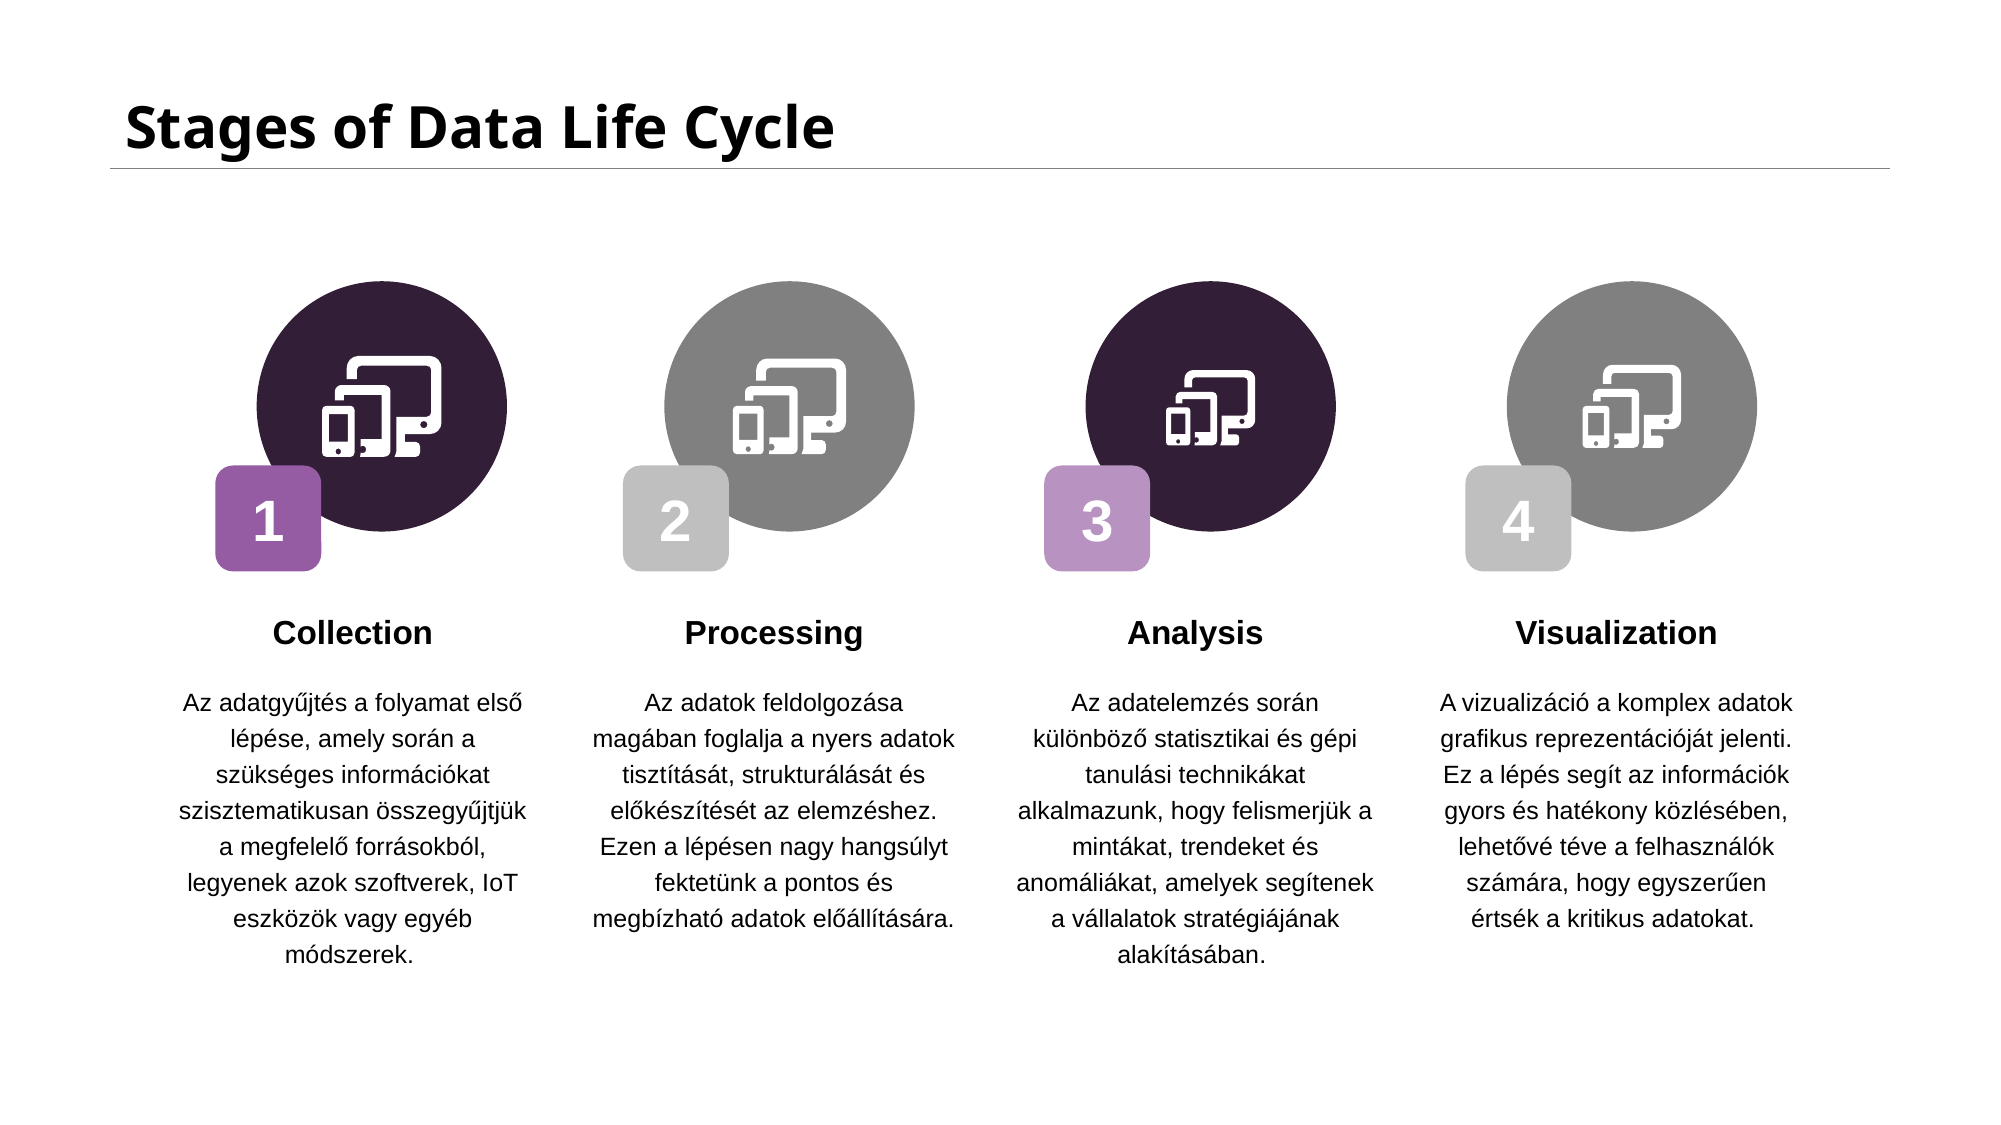

# Stages of Data Life Cycle
1
2
3
4
Collection
Processing
Analysis
Visualization
Az adatgyűjtés a folyamat első lépése, amely során a szükséges információkat szisztematikusan összegyűjtjük a megfelelő forrásokból, legyenek azok szoftverek, IoT eszközök vagy egyéb módszerek.
Az adatok feldolgozása magában foglalja a nyers adatok tisztítását, strukturálását és előkészítését az elemzéshez. Ezen a lépésen nagy hangsúlyt fektetünk a pontos és megbízható adatok előállítására.
Az adatelemzés során különböző statisztikai és gépi tanulási technikákat alkalmazunk, hogy felismerjük a mintákat, trendeket és anomáliákat, amelyek segítenek a vállalatok stratégiájának alakításában.
A vizualizáció a komplex adatok grafikus reprezentációját jelenti. Ez a lépés segít az információk gyors és hatékony közlésében, lehetővé téve a felhasználók számára, hogy egyszerűen értsék a kritikus adatokat.